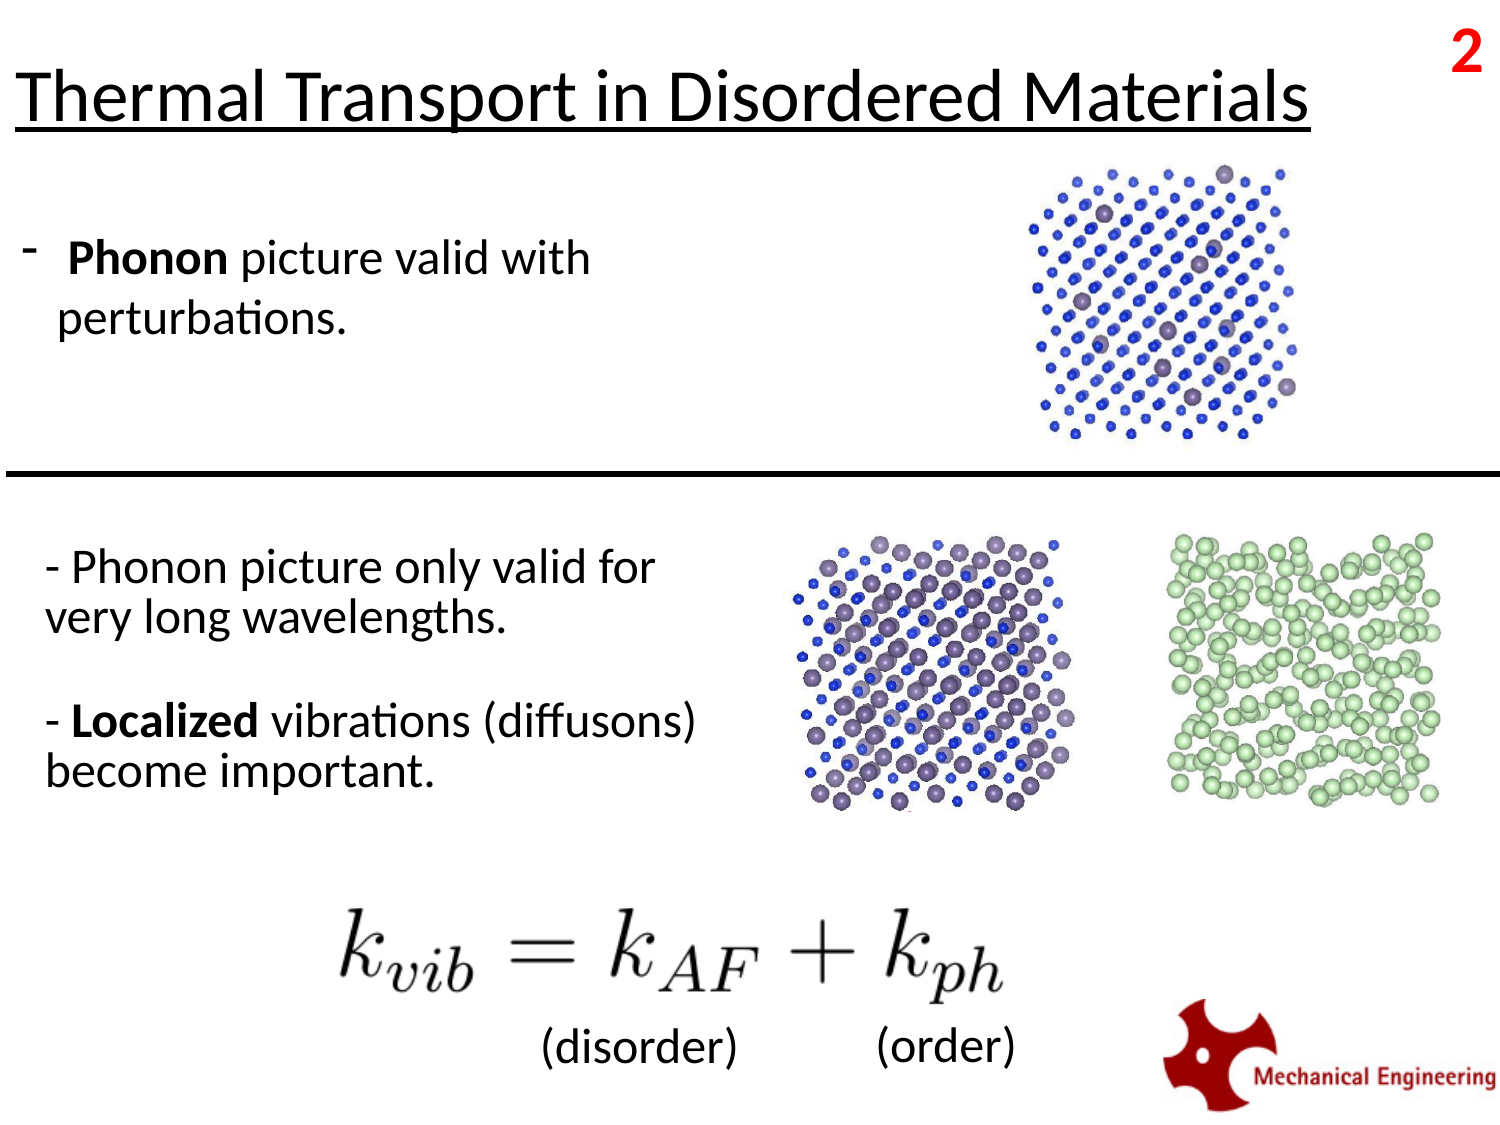

# Thermal Transport in Disordered Materials
2
 Phonon picture valid with perturbations.
- Phonon picture only valid for very long wavelengths.
- Localized vibrations (diffusons) become important.
(order)
(disorder)